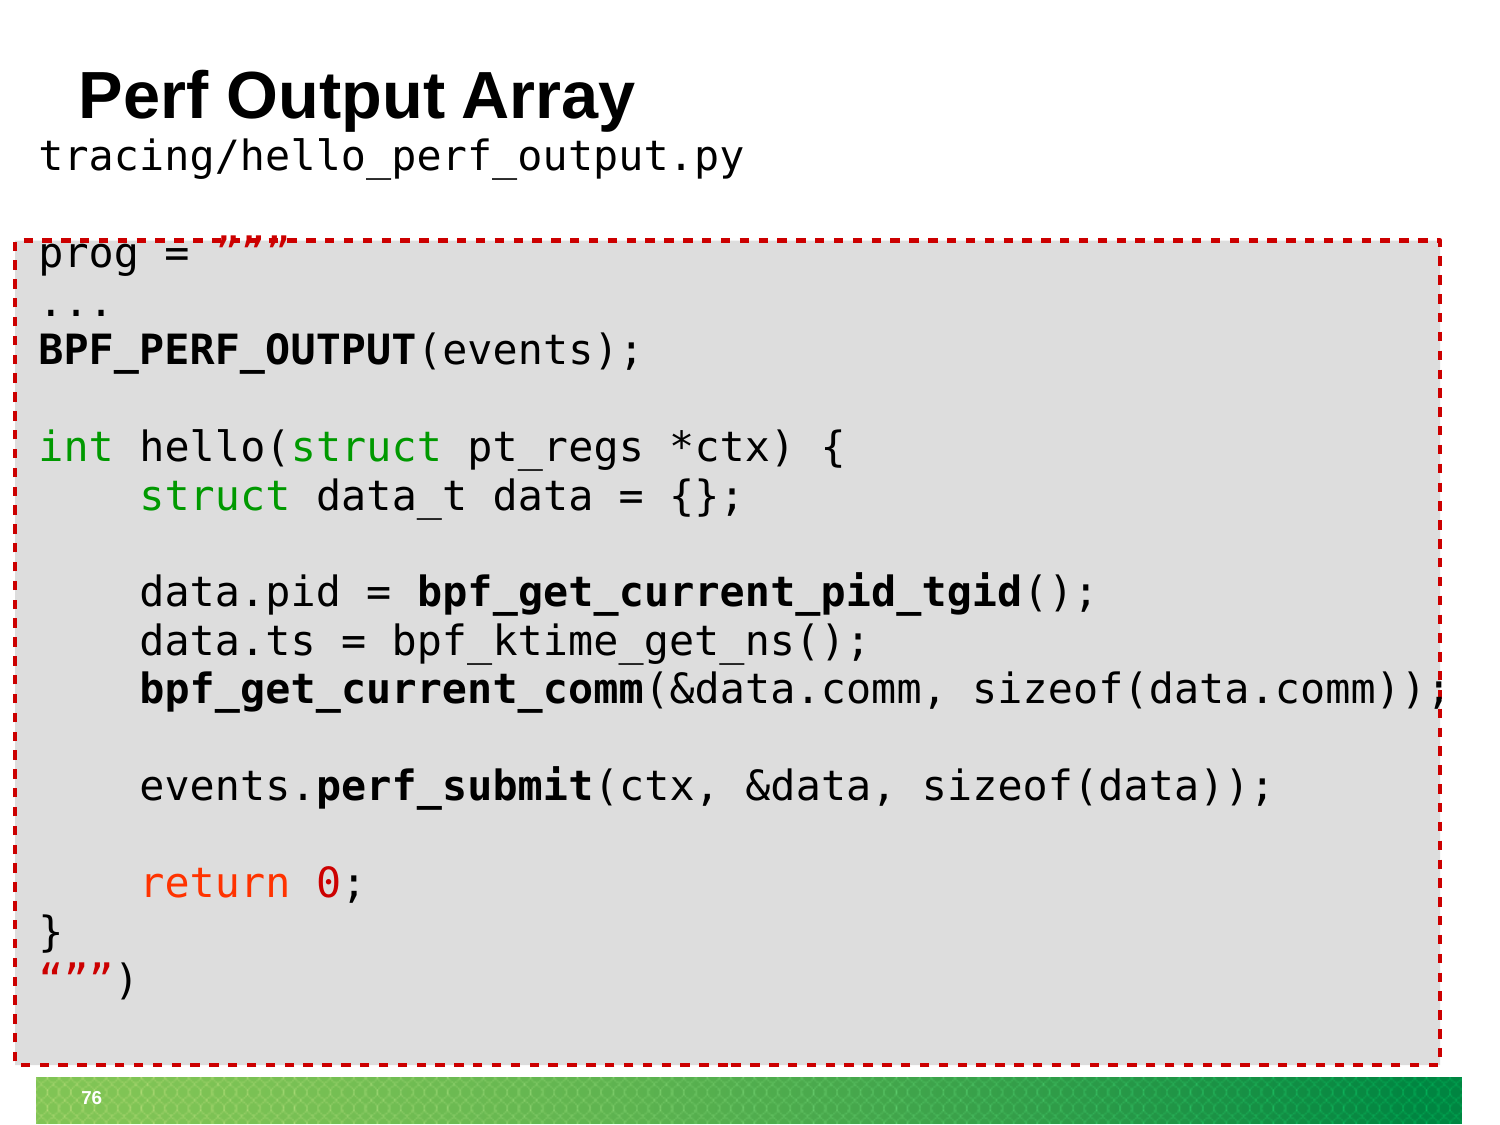

# Perf Output Array
tracing/hello_perf_output.py
prog = ”””
...
BPF_PERF_OUTPUT(events);
int hello(struct pt_regs *ctx) {
 struct data_t data = {};
 data.pid = bpf_get_current_pid_tgid();
 data.ts = bpf_ktime_get_ns();
 bpf_get_current_comm(&data.comm, sizeof(data.comm));
 events.perf_submit(ctx, &data, sizeof(data));
 return 0;
}
“””)